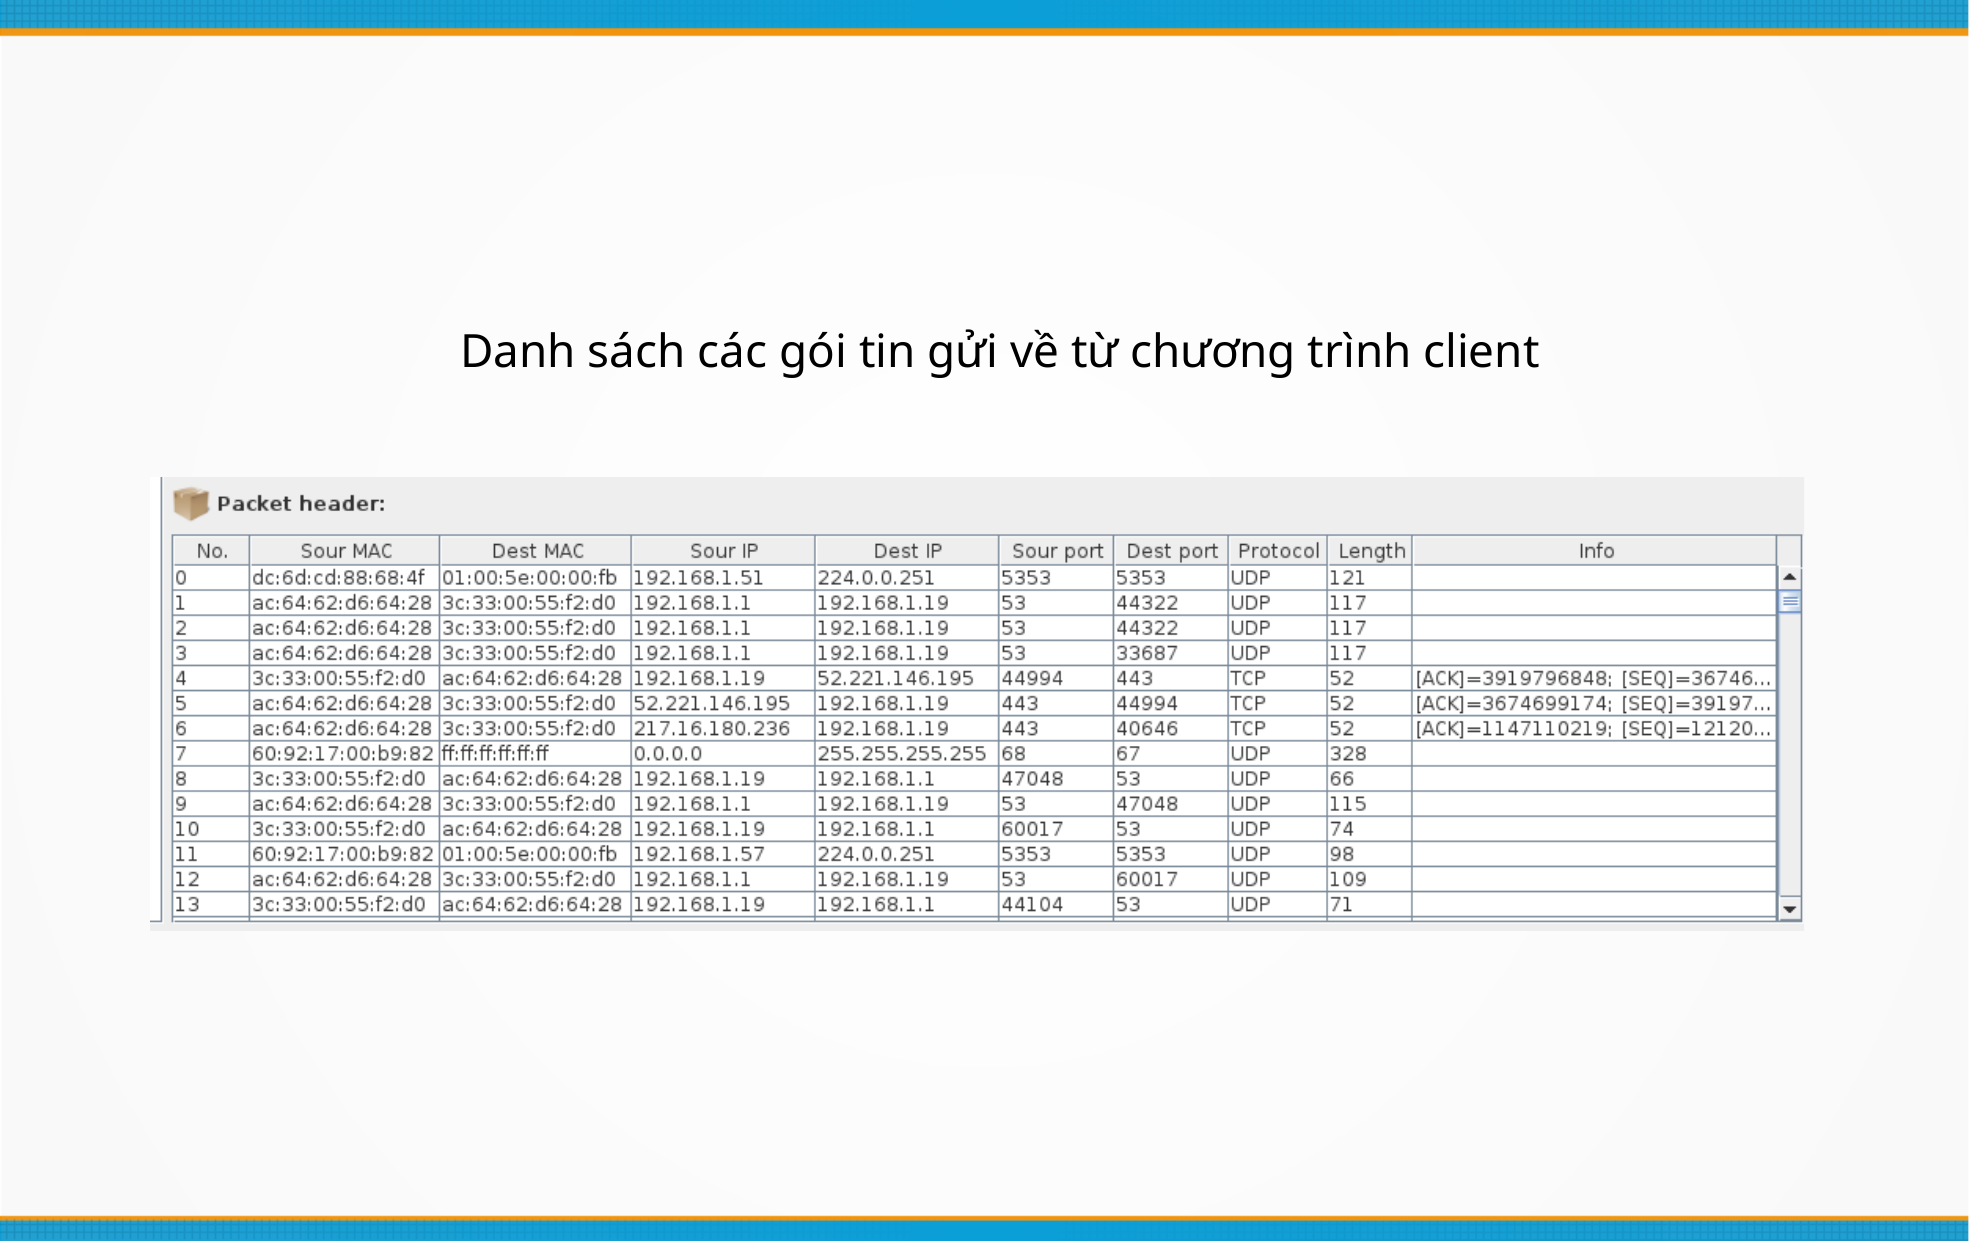

Danh sách các gói tin gửi về từ chương trình client